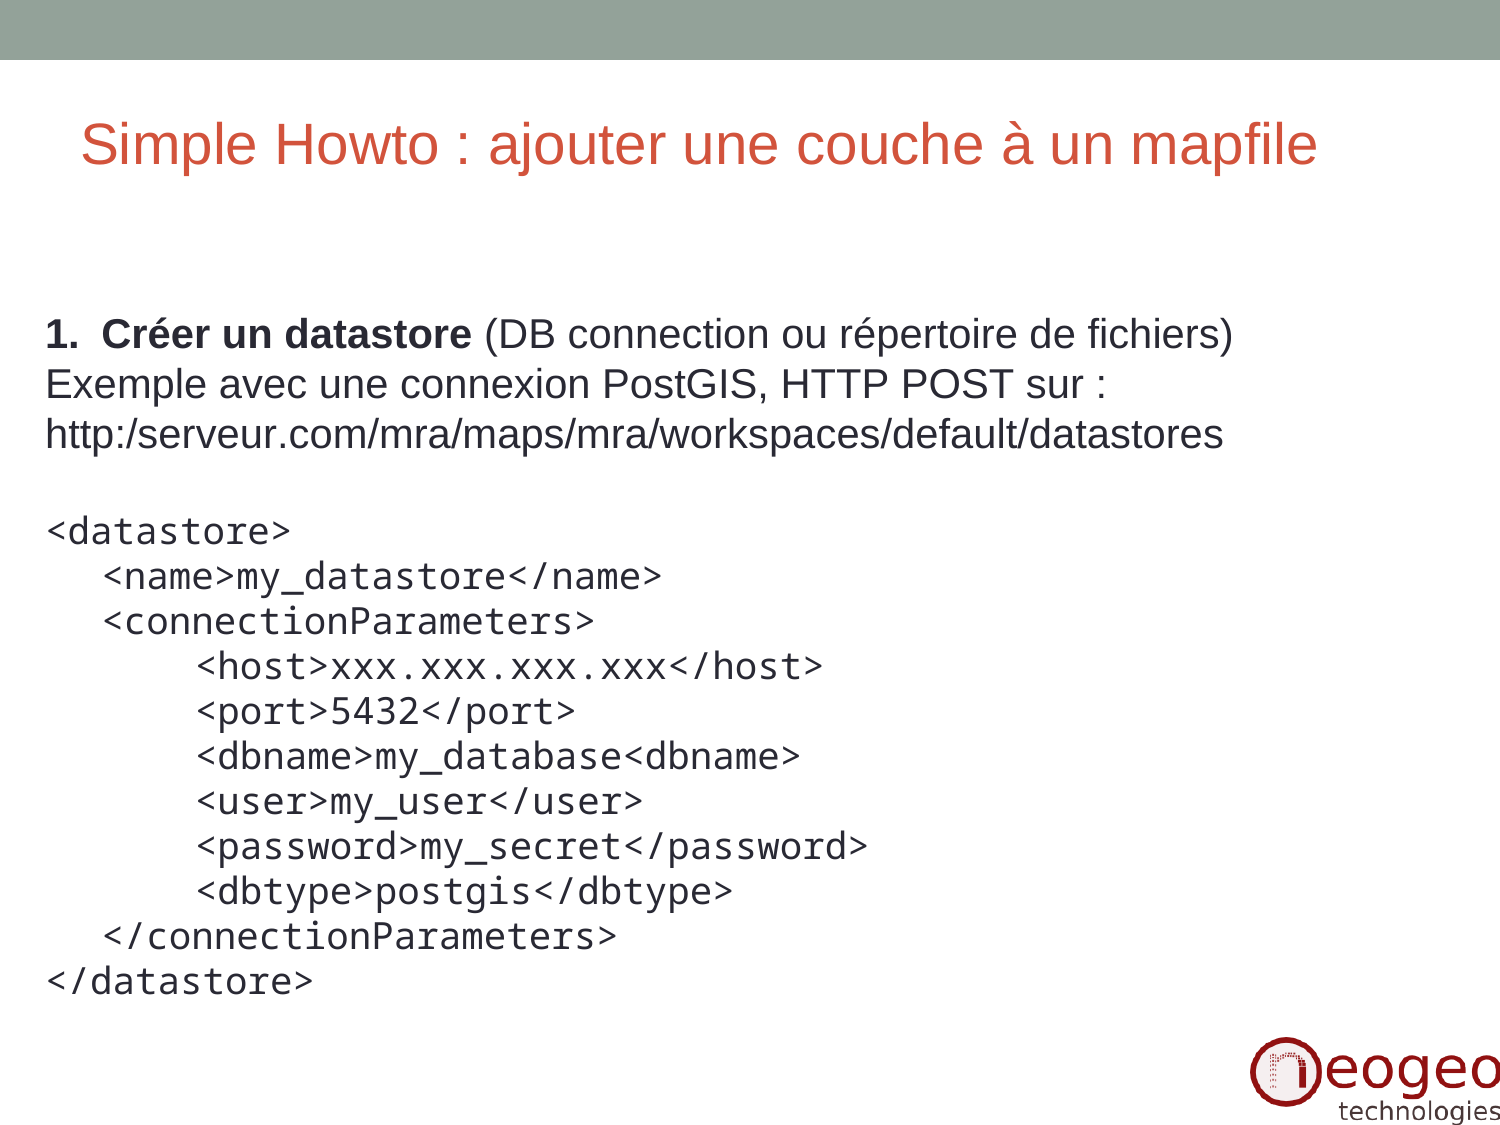

Simple Howto : ajouter une couche à un mapfile
Créer un datastore (DB connection ou répertoire de fichiers)
Exemple avec une connexion PostGIS, HTTP POST sur :
http:/serveur.com/mra/maps/mra/workspaces/default/datastores
<datastore>
	<name>my_datastore</name>
	<connectionParameters>
		<host>xxx.xxx.xxx.xxx</host>
		<port>5432</port>
		<dbname>my_database<dbname>
		<user>my_user</user>
		<password>my_secret</password>
		<dbtype>postgis</dbtype>
	</connectionParameters>
</datastore>